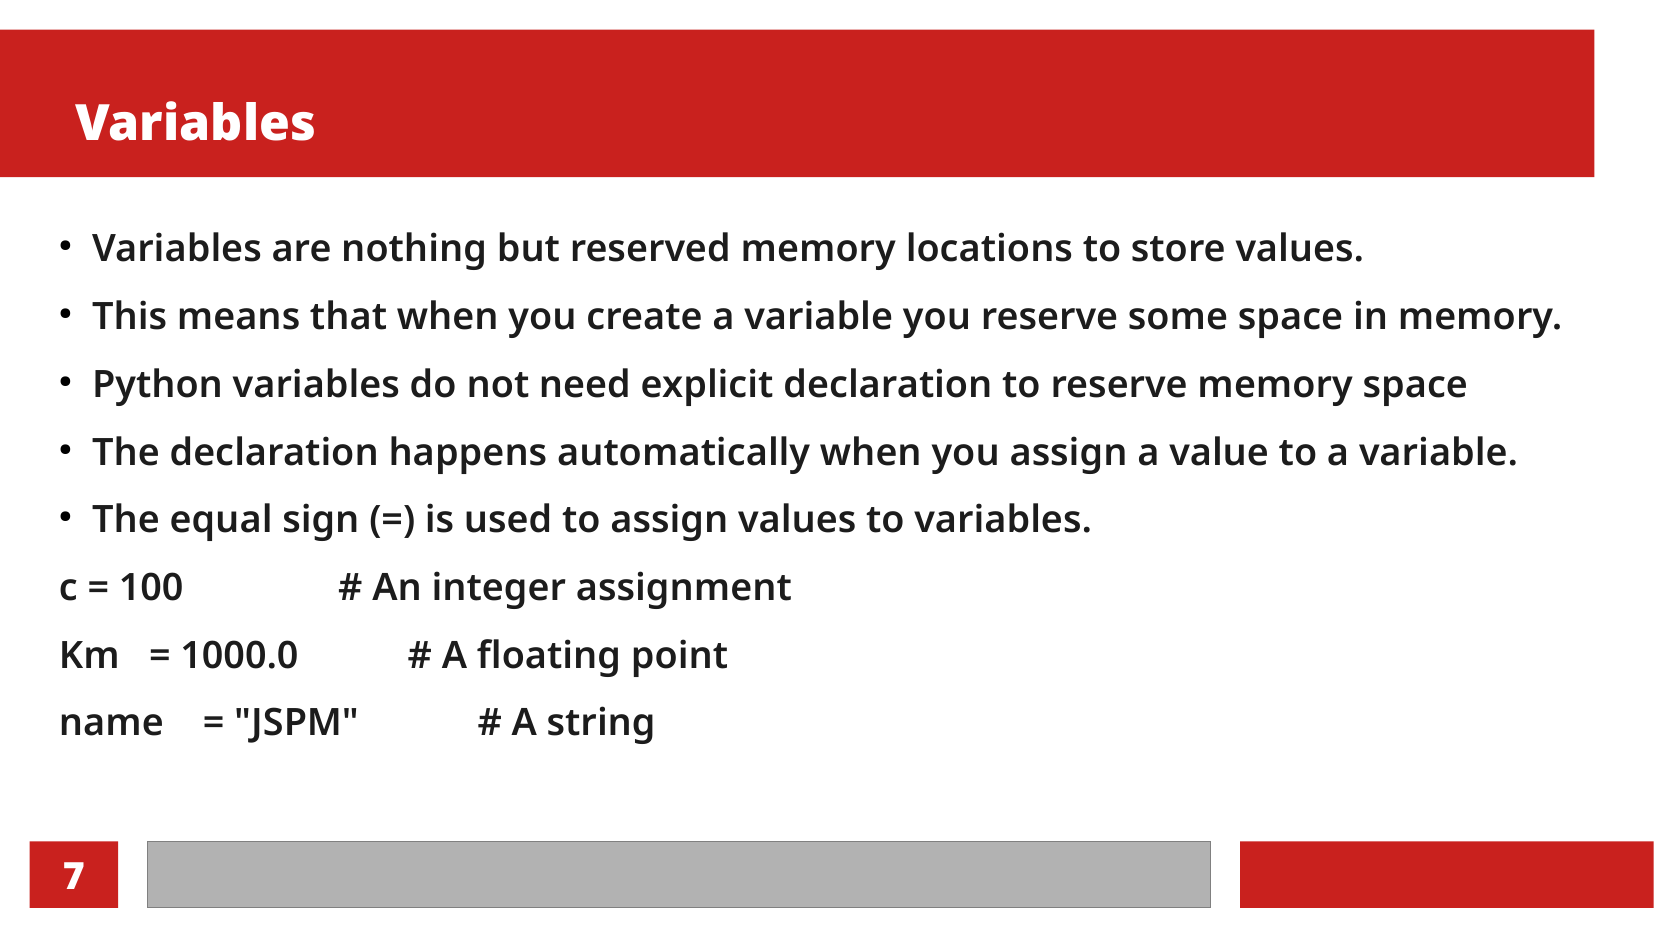

# Variables
Variables are nothing but reserved memory locations to store values.
This means that when you create a variable you reserve some space in memory.
Python variables do not need explicit declaration to reserve memory space
The declaration happens automatically when you assign a value to a variable.
The equal sign (=) is used to assign values to variables.
c = 100 			# An integer assignment
Km = 1000.0 		# A floating point
name = "JSPM" 	# A string
7